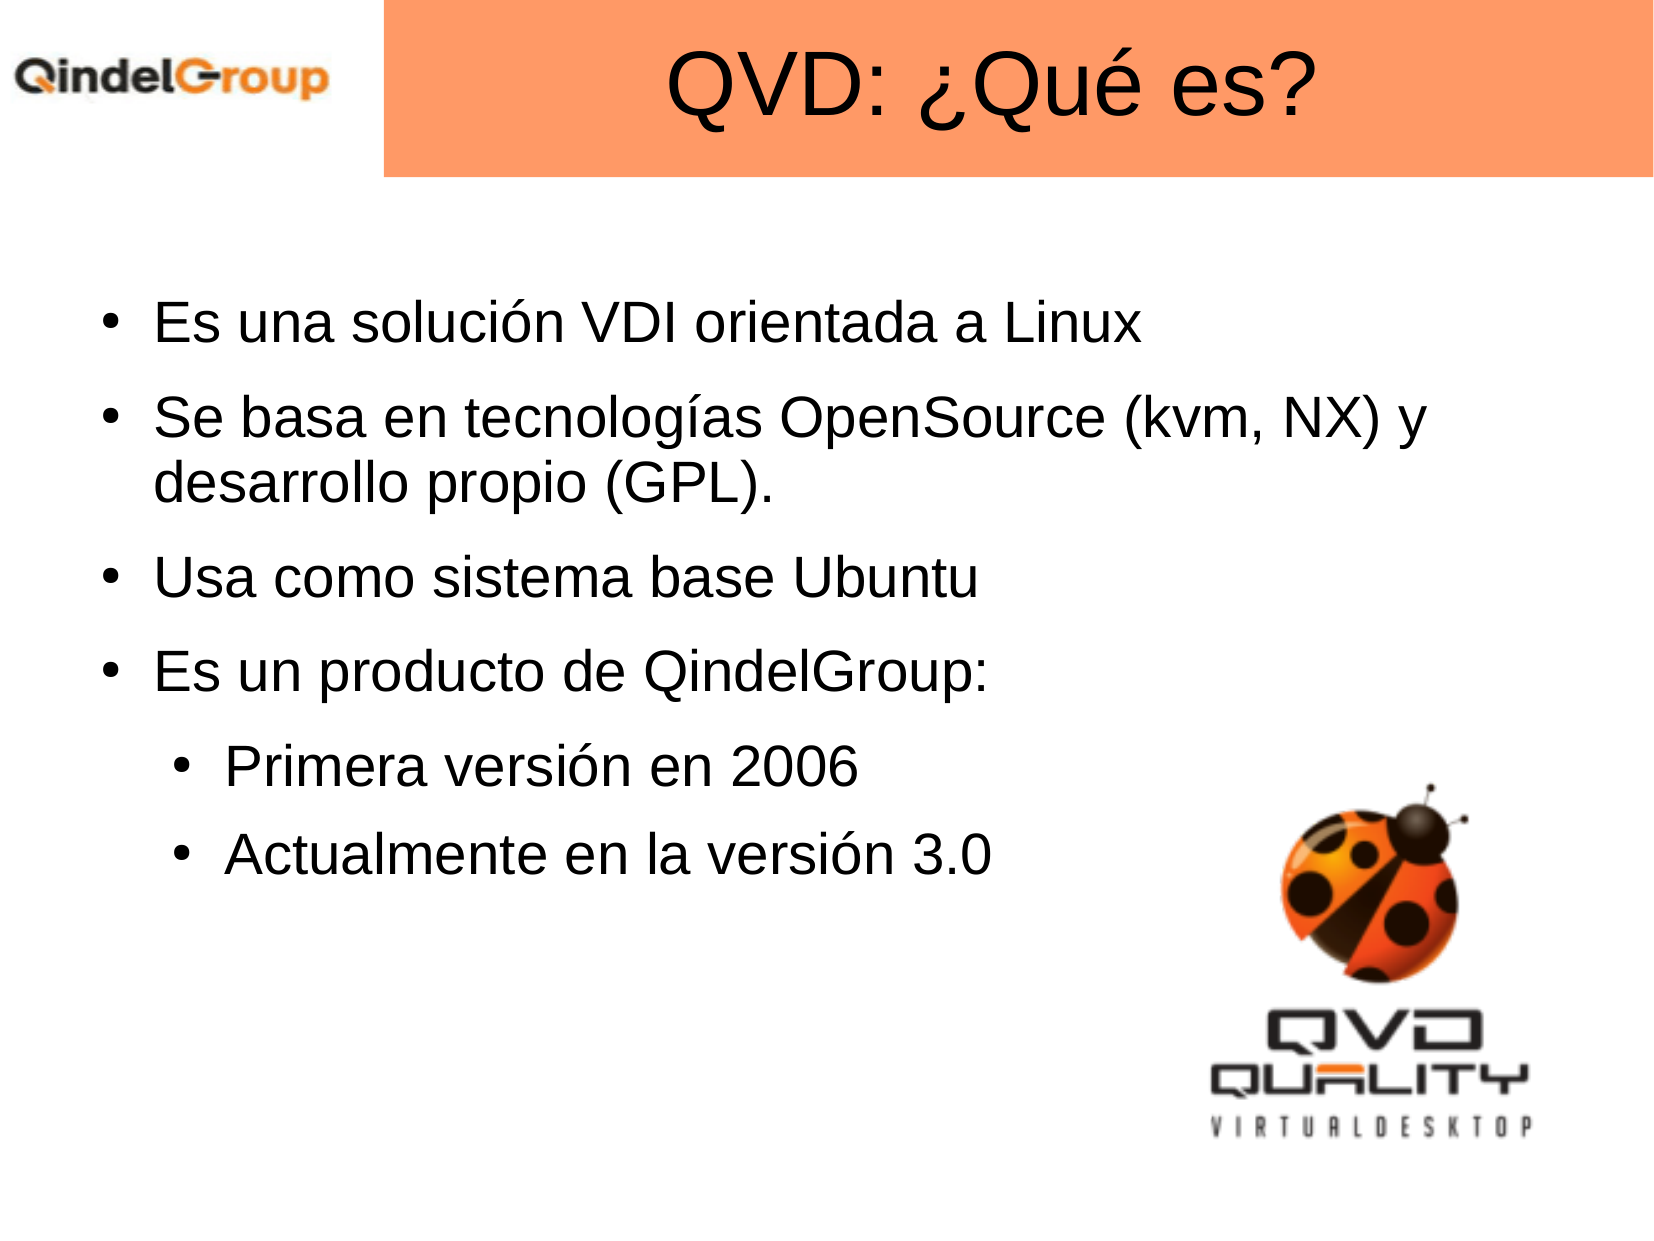

# QVD: ¿Qué es?
Es una solución VDI orientada a Linux
Se basa en tecnologías OpenSource (kvm, NX) y desarrollo propio (GPL).
Usa como sistema base Ubuntu
Es un producto de QindelGroup:
Primera versión en 2006
Actualmente en la versión 3.0